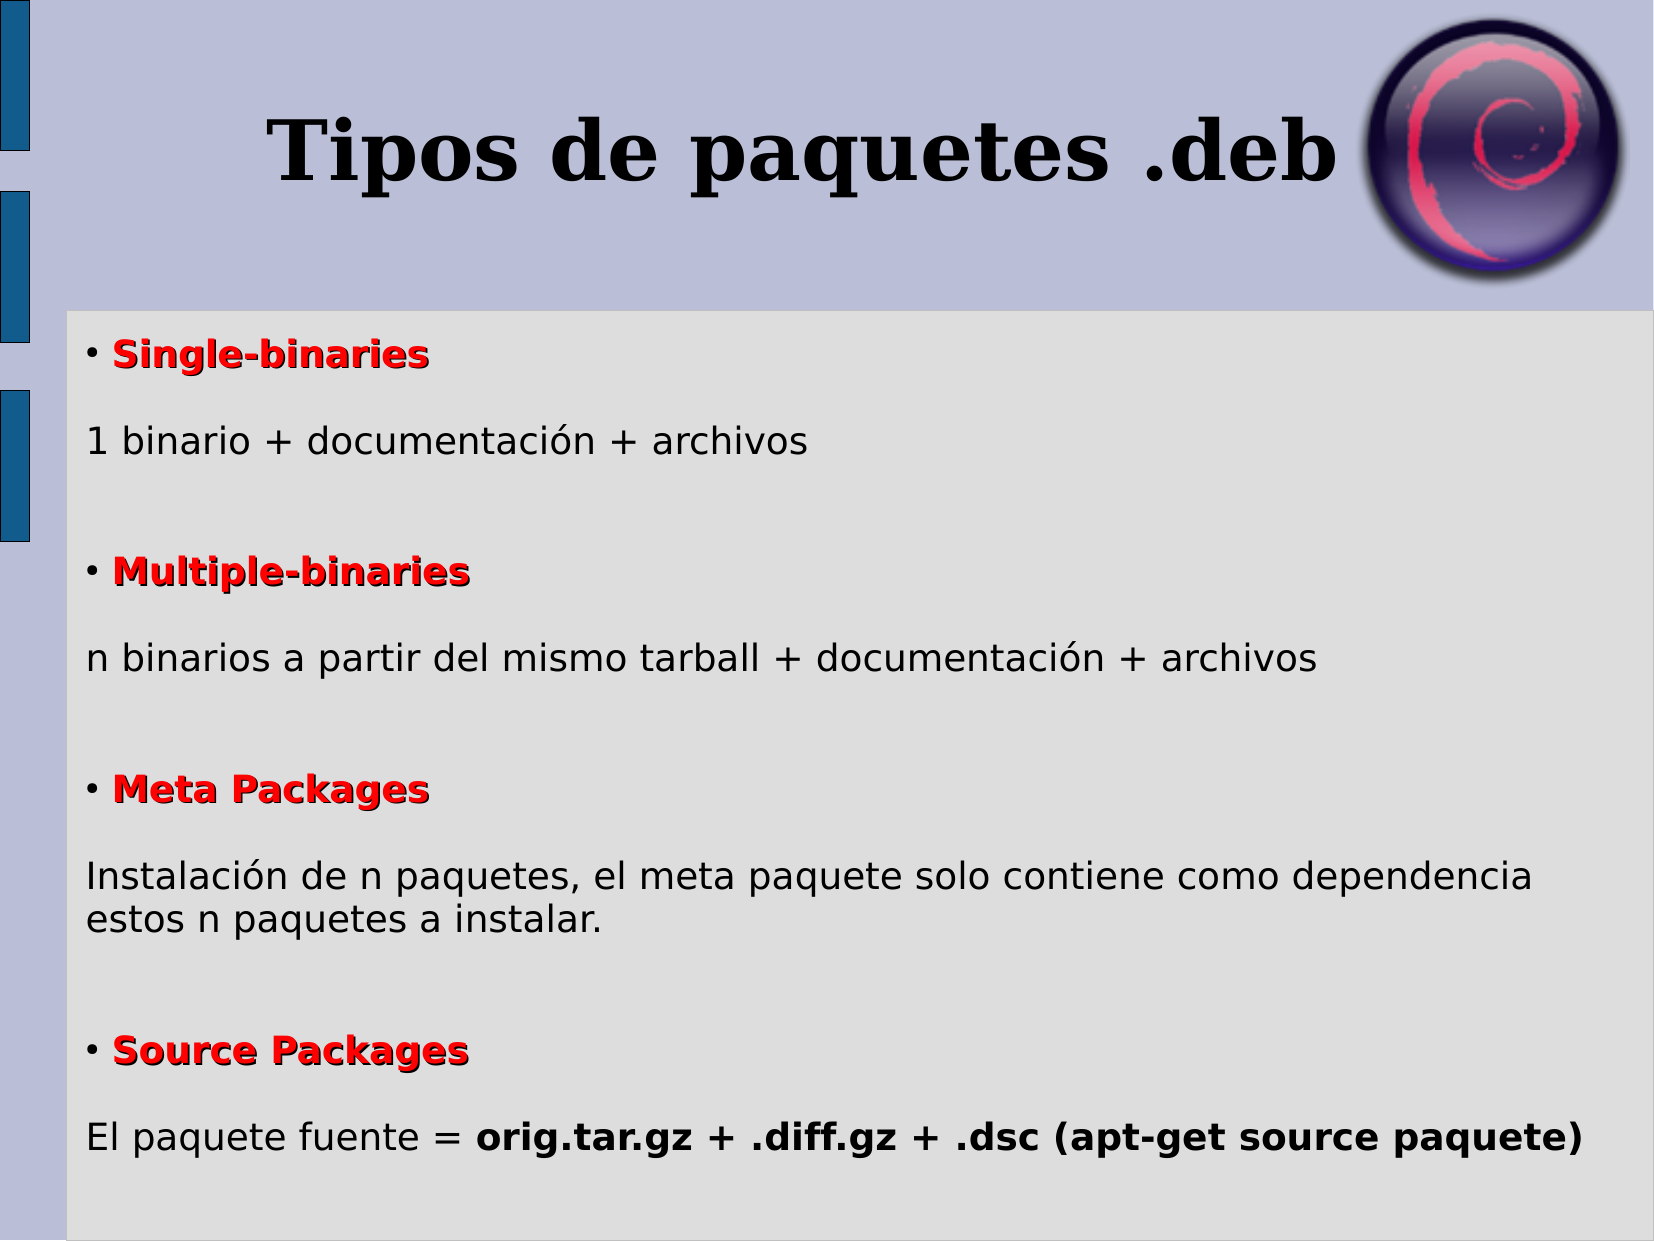

Tipos de paquetes .deb
 Single-binaries
1 binario + documentación + archivos
 Multiple-binaries
n binarios a partir del mismo tarball + documentación + archivos
 Meta Packages
Instalación de n paquetes, el meta paquete solo contiene como dependencia estos n paquetes a instalar.
 Source Packages
El paquete fuente = orig.tar.gz + .diff.gz + .dsc (apt-get source paquete)